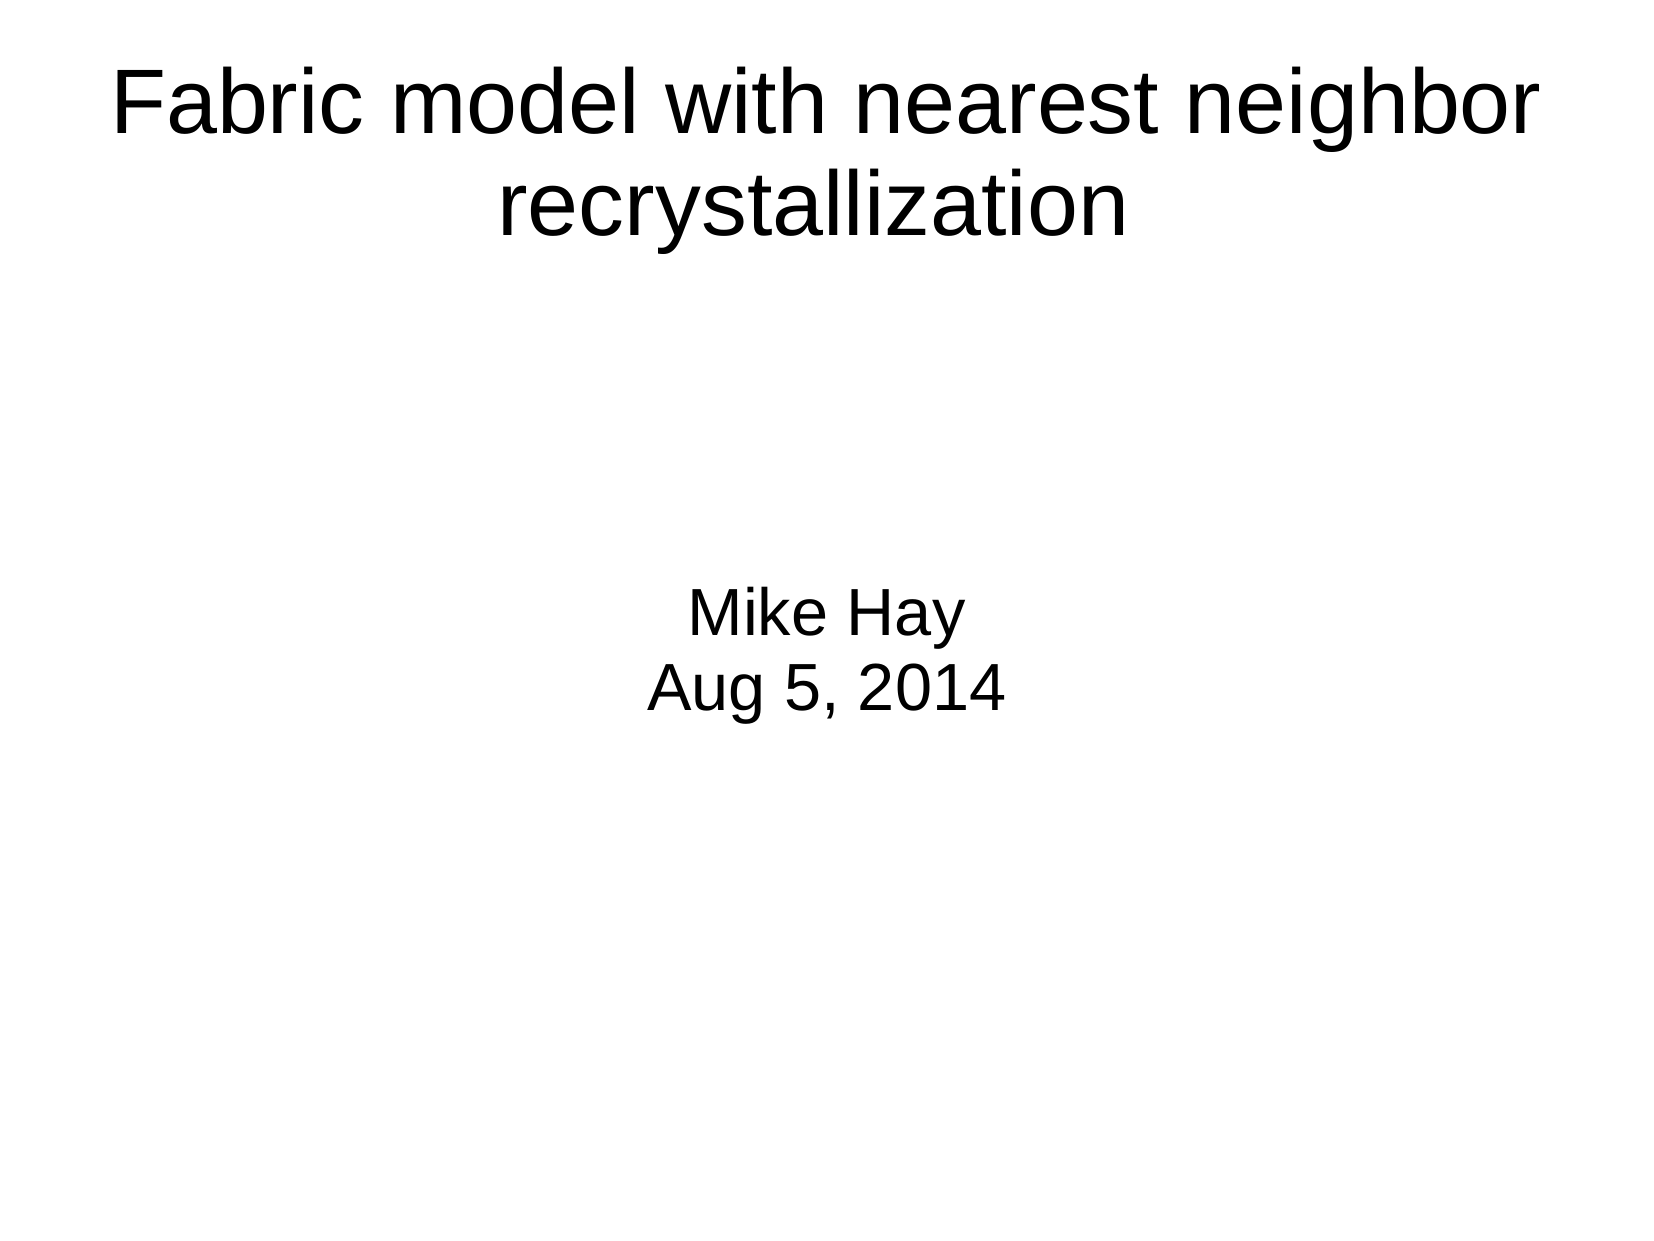

# Fabric model with nearest neighbor recrystallization
Mike Hay
Aug 5, 2014